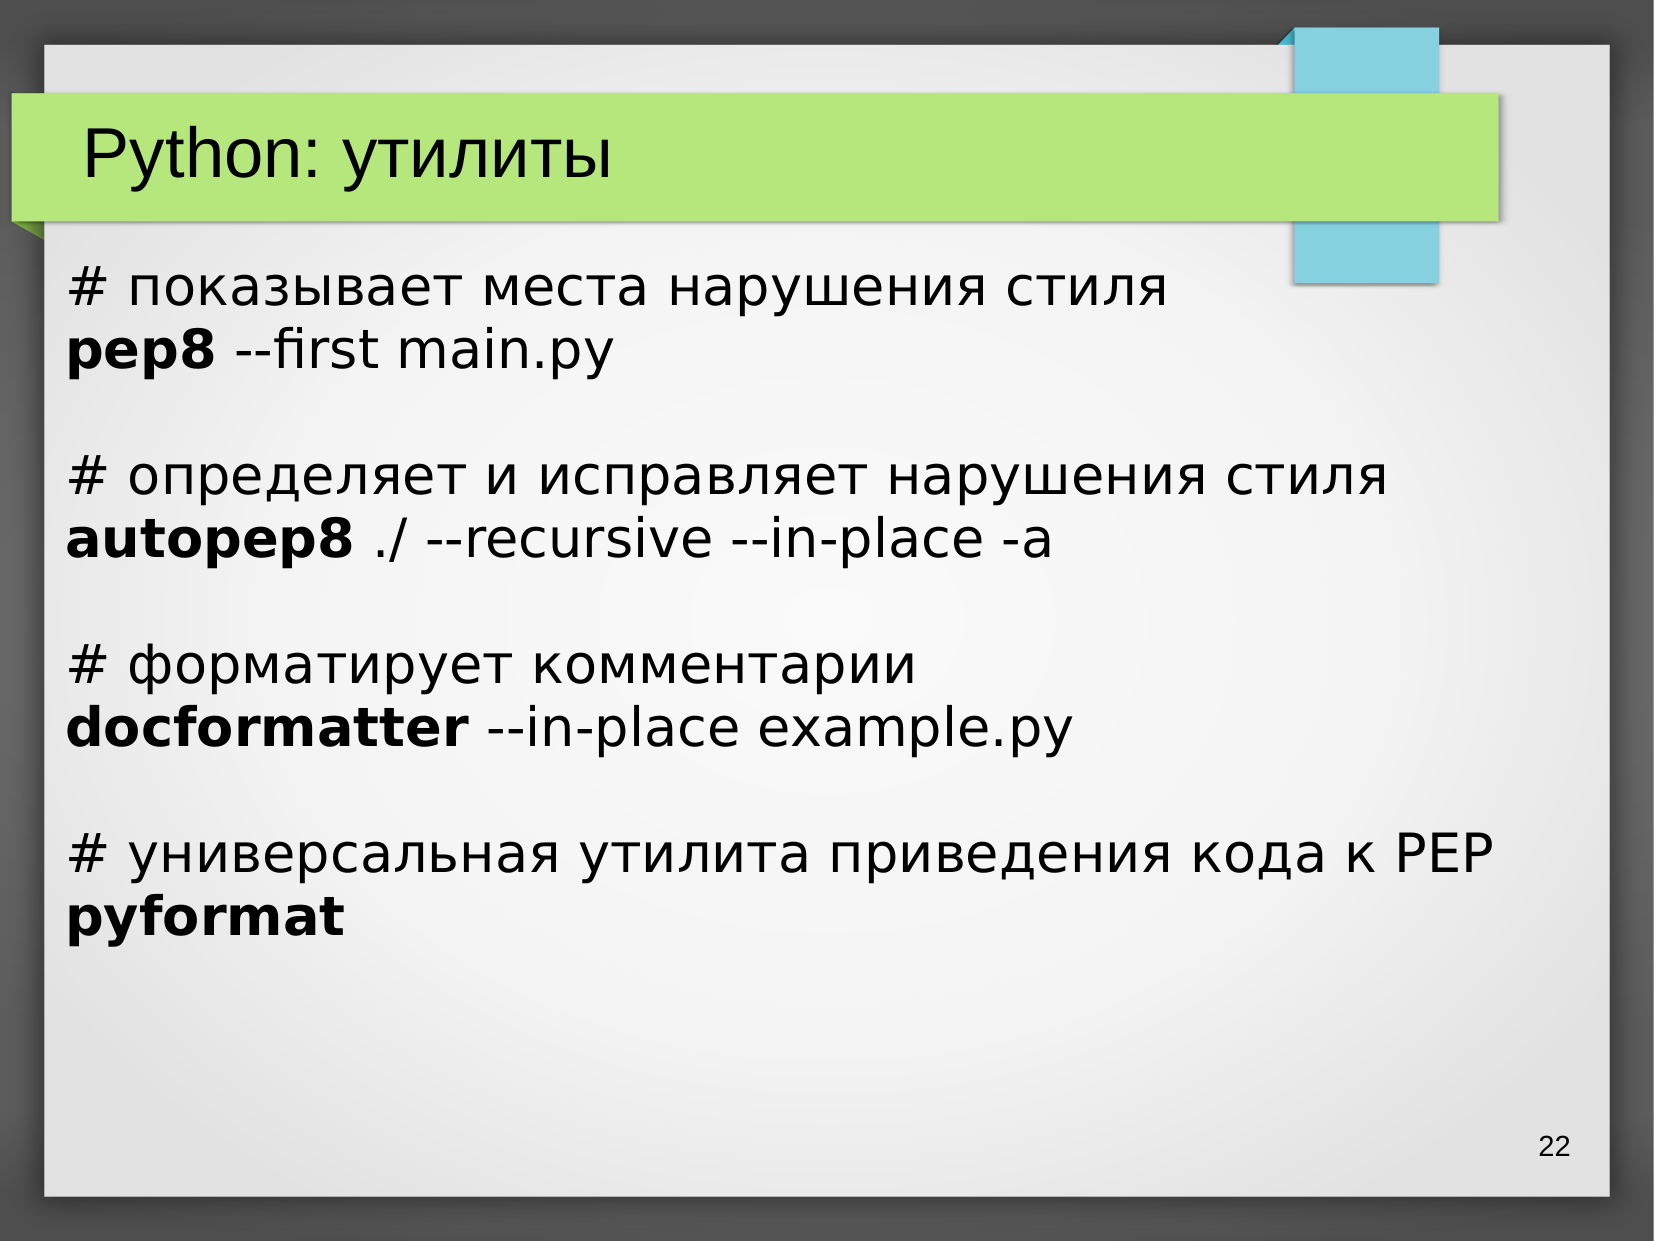

# Python: утилиты
# показывает места нарушения стиля
pep8 --first main.py
# определяет и исправляет нарушения стиля
autopep8 ./ --recursive --in-place -a
# форматирует комментарии
docformatter --in-place example.py
# универсальная утилита приведения кода к PEP
pyformat
22